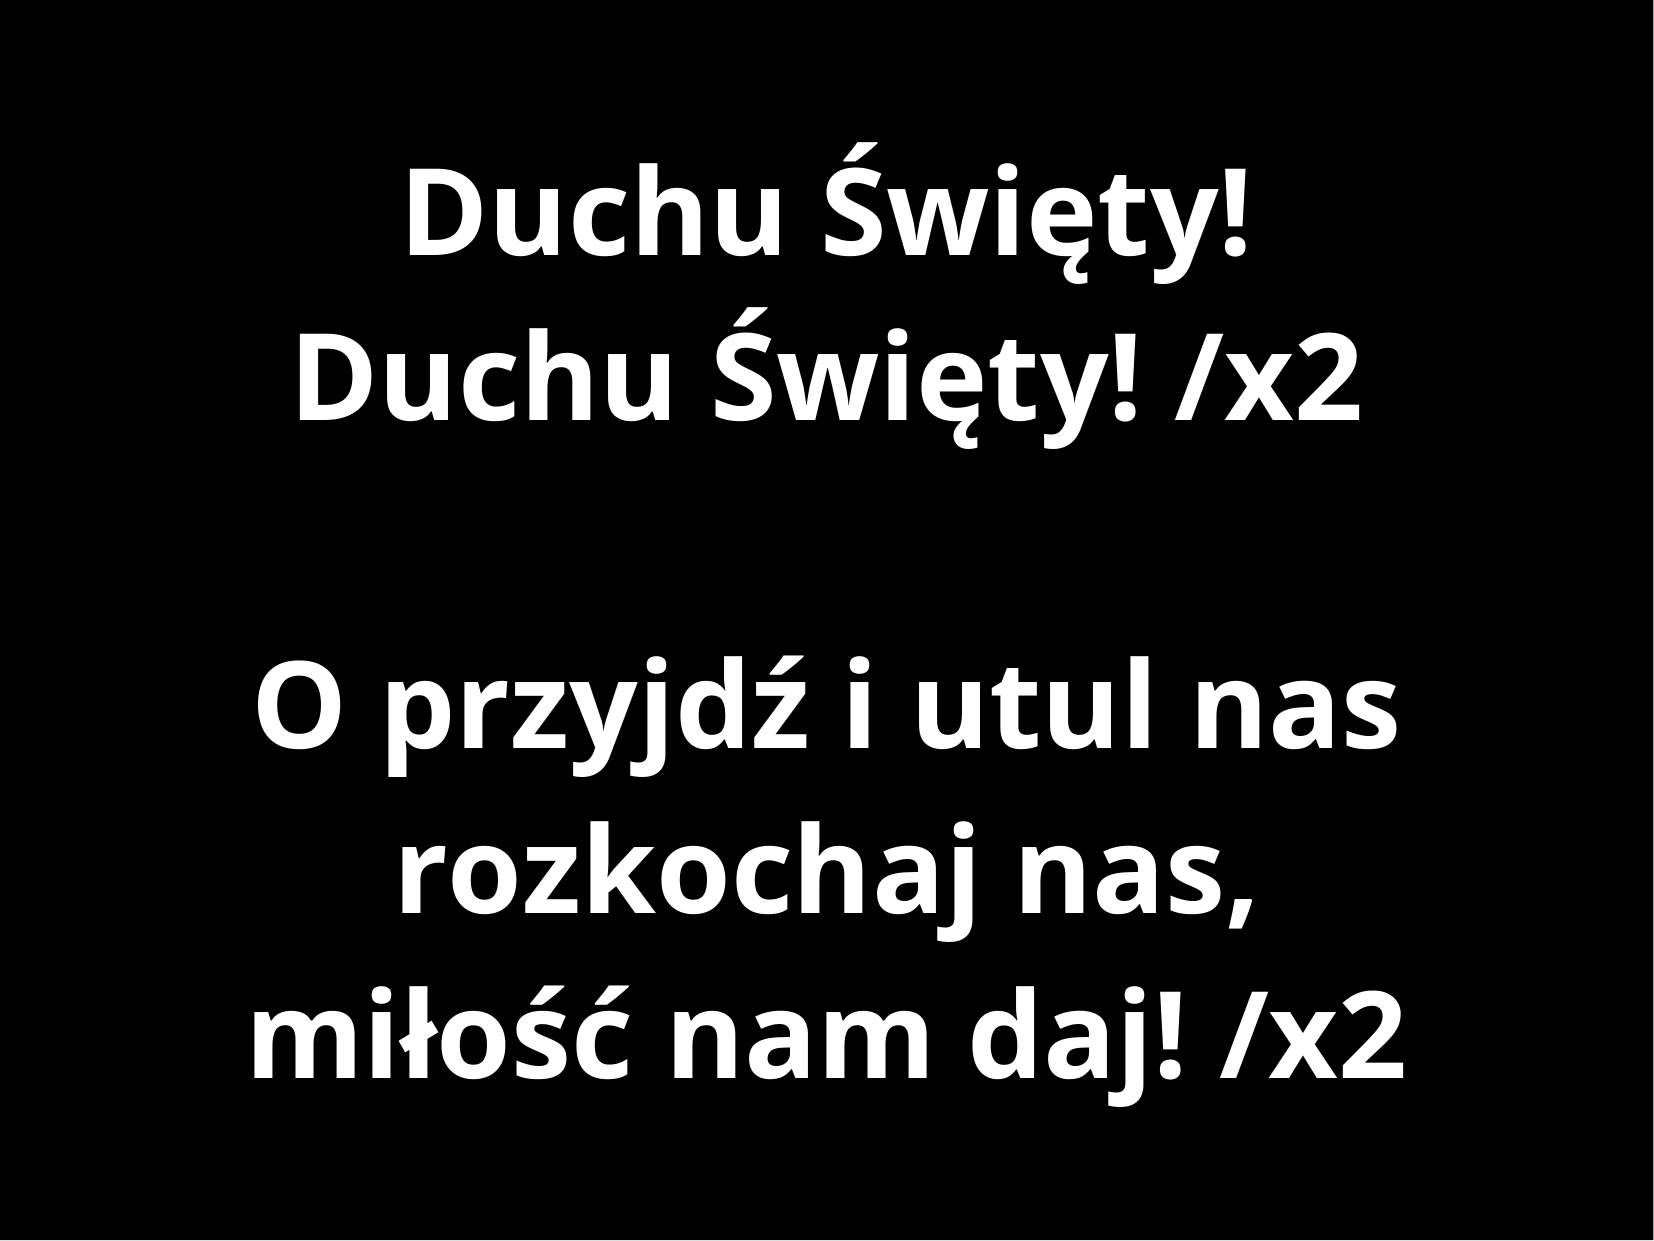

# Duchu Święty! Duchu Święty! /x2 O przyjdź i utul nas rozkochaj nas, miłość nam daj! /x2